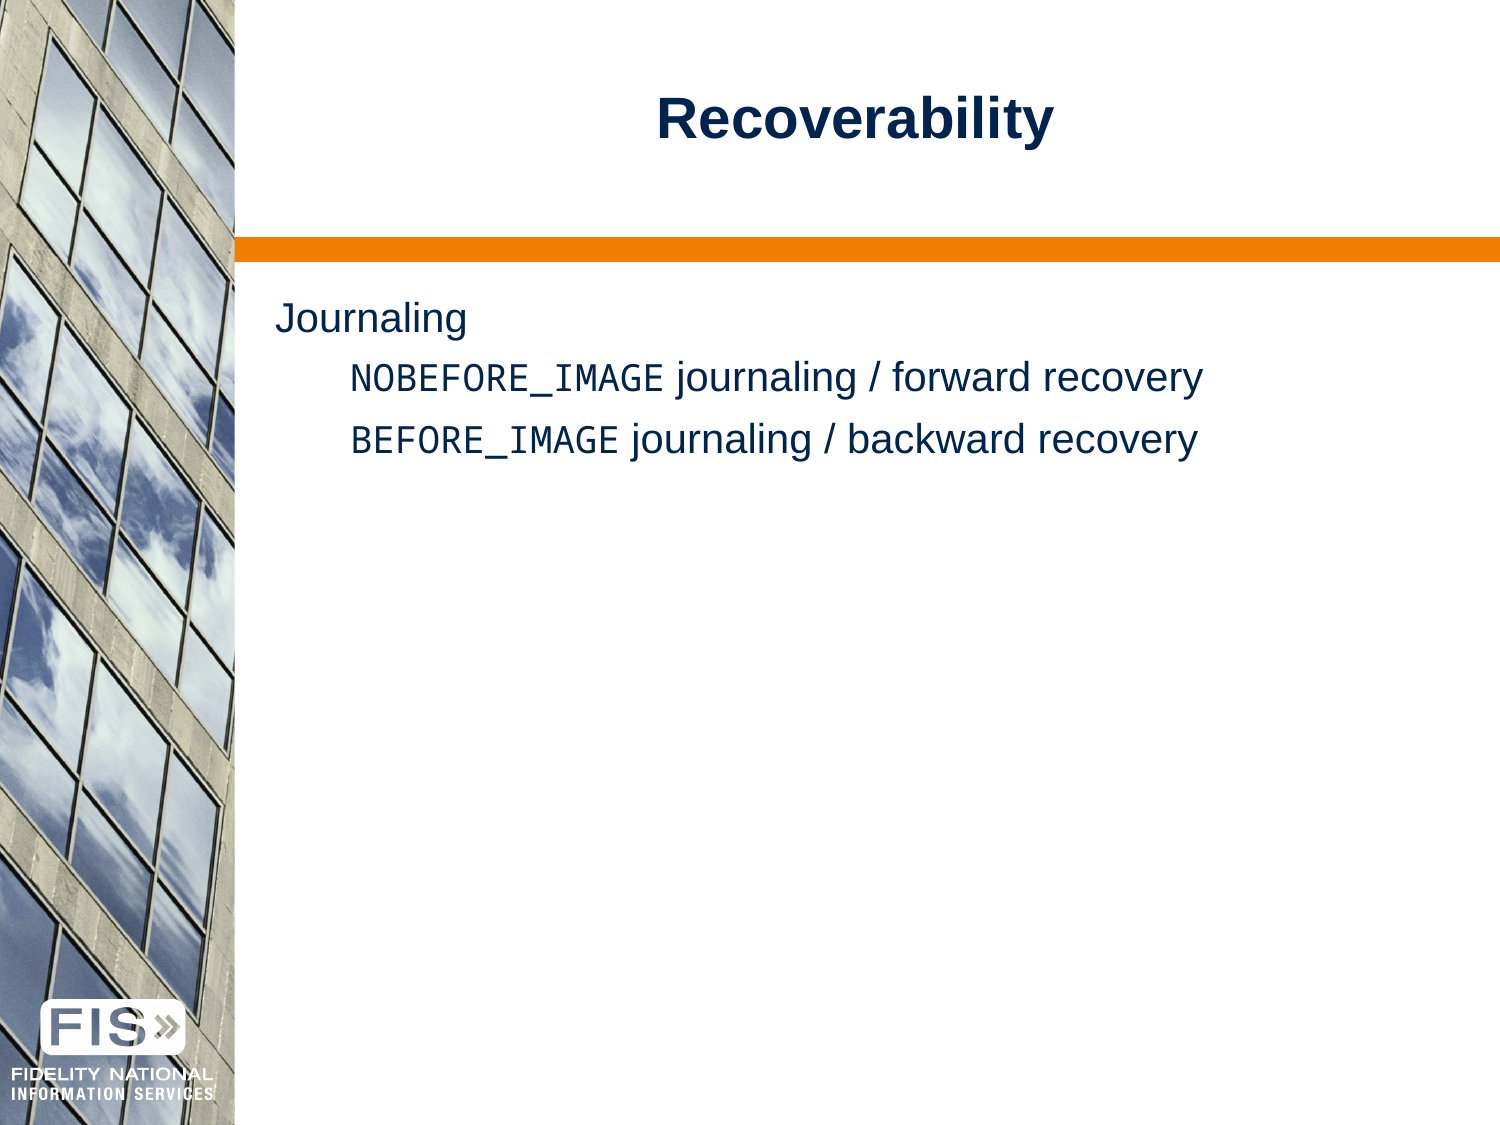

# Recoverability
Journaling
NOBEFORE_IMAGE journaling / forward recovery
BEFORE_IMAGE journaling / backward recovery